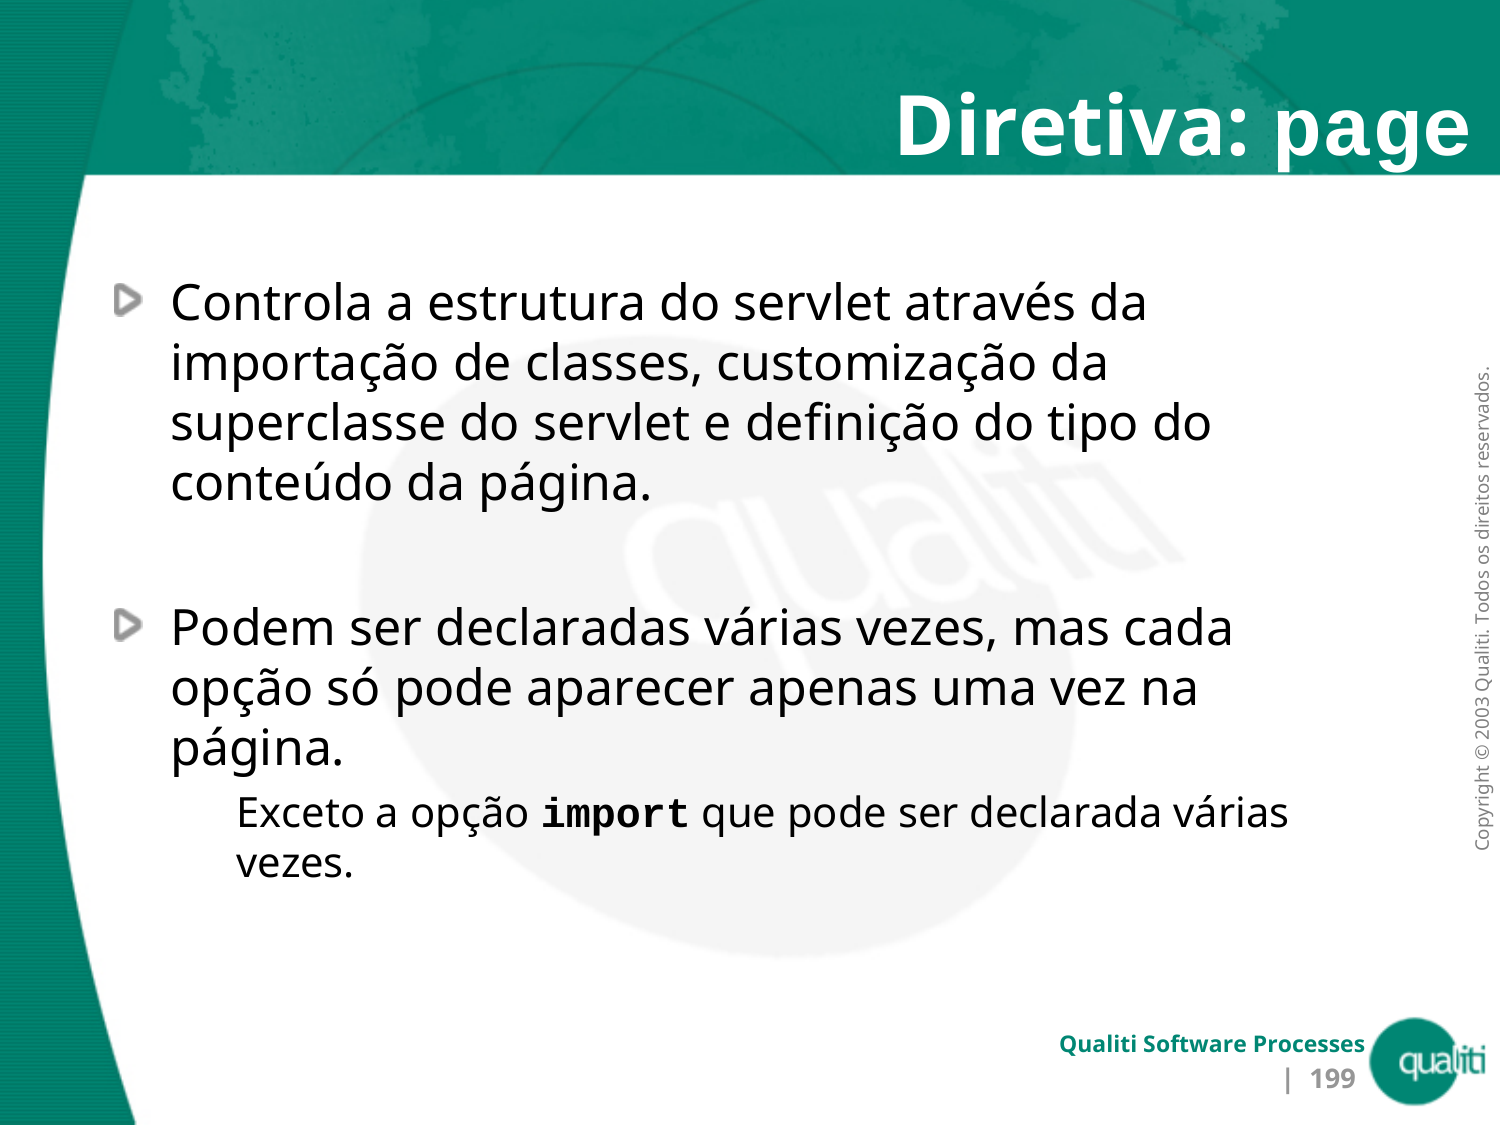

# Diretiva: page
Controla a estrutura do servlet através da importação de classes, customização da superclasse do servlet e definição do tipo do conteúdo da página.
Podem ser declaradas várias vezes, mas cada opção só pode aparecer apenas uma vez na página.
Exceto a opção import que pode ser declarada várias vezes.